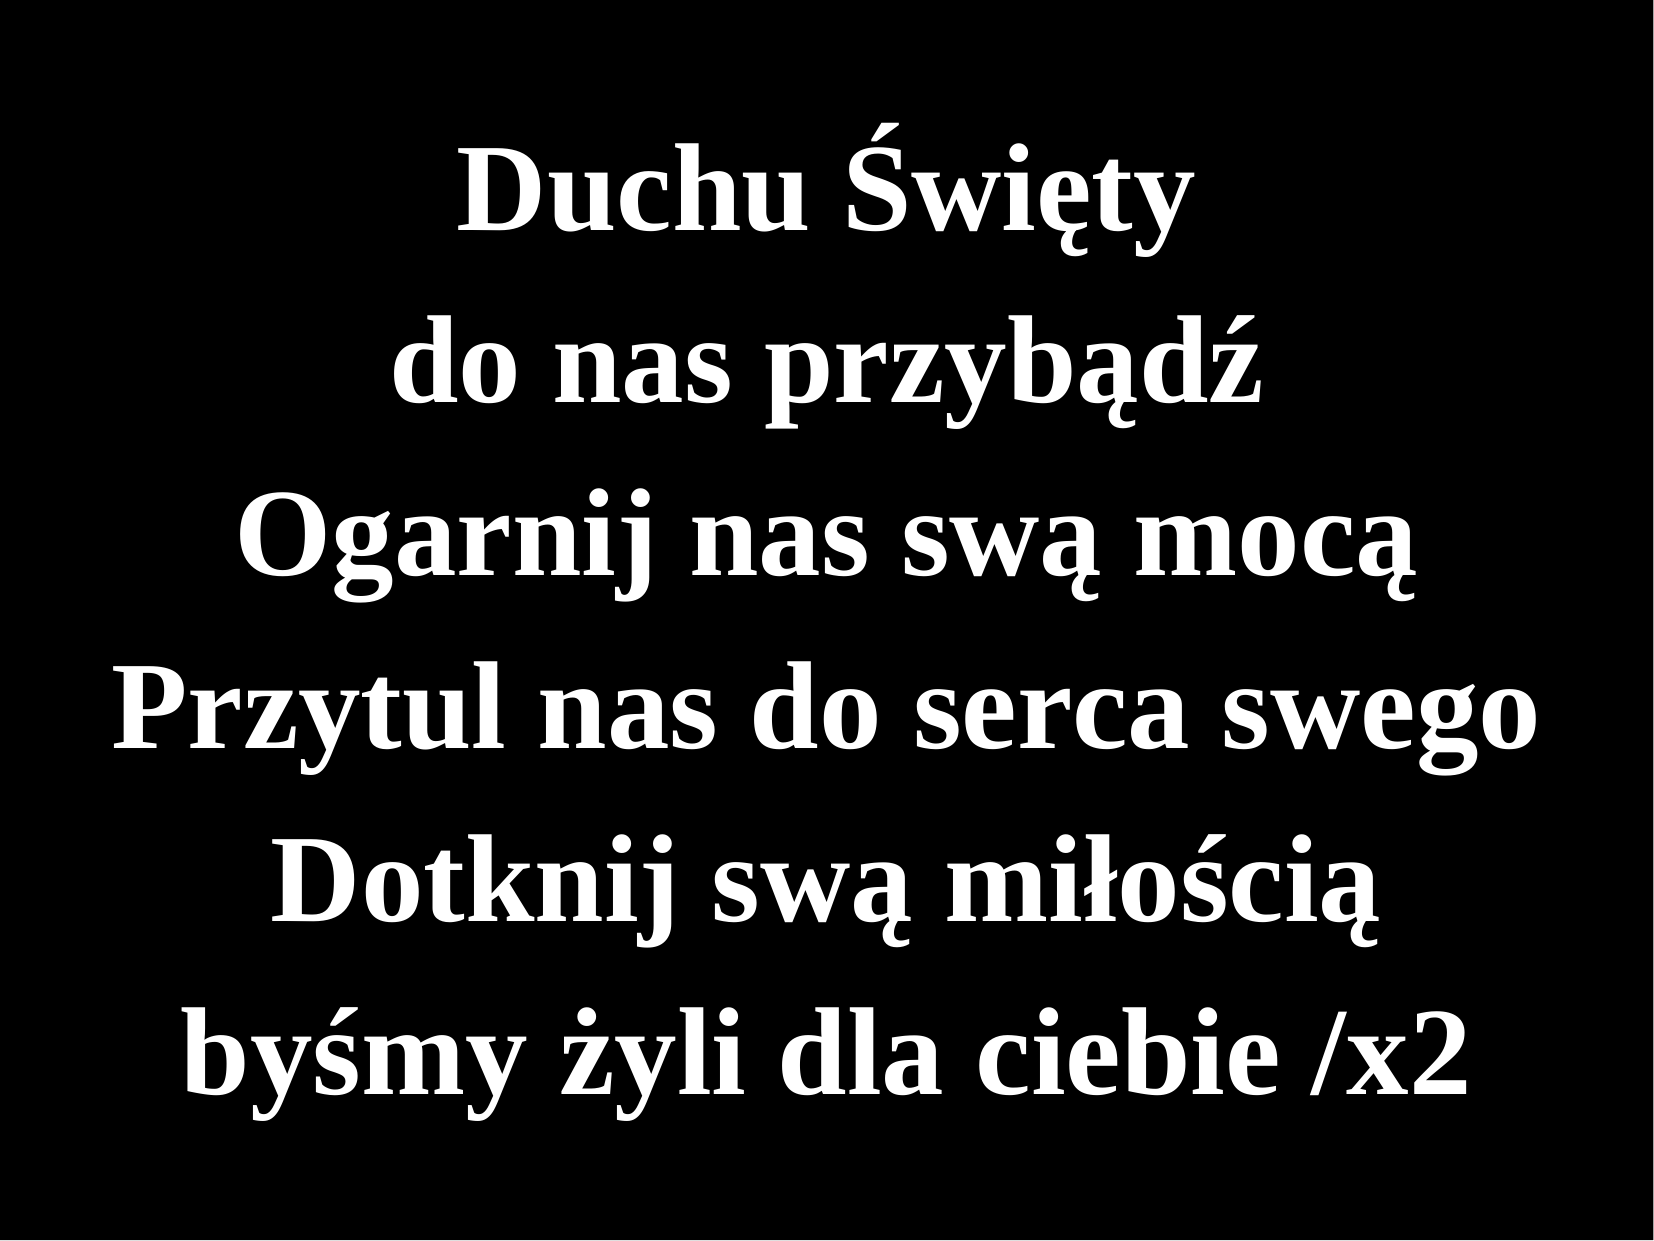

# Duchu Święty ppp do nas przybądź ppp Ogarnij nas swą mocą ppp Przytul nas do serca swego ppp Dotknij swą miłością ppp byśmy żyli dla ciebie /x2